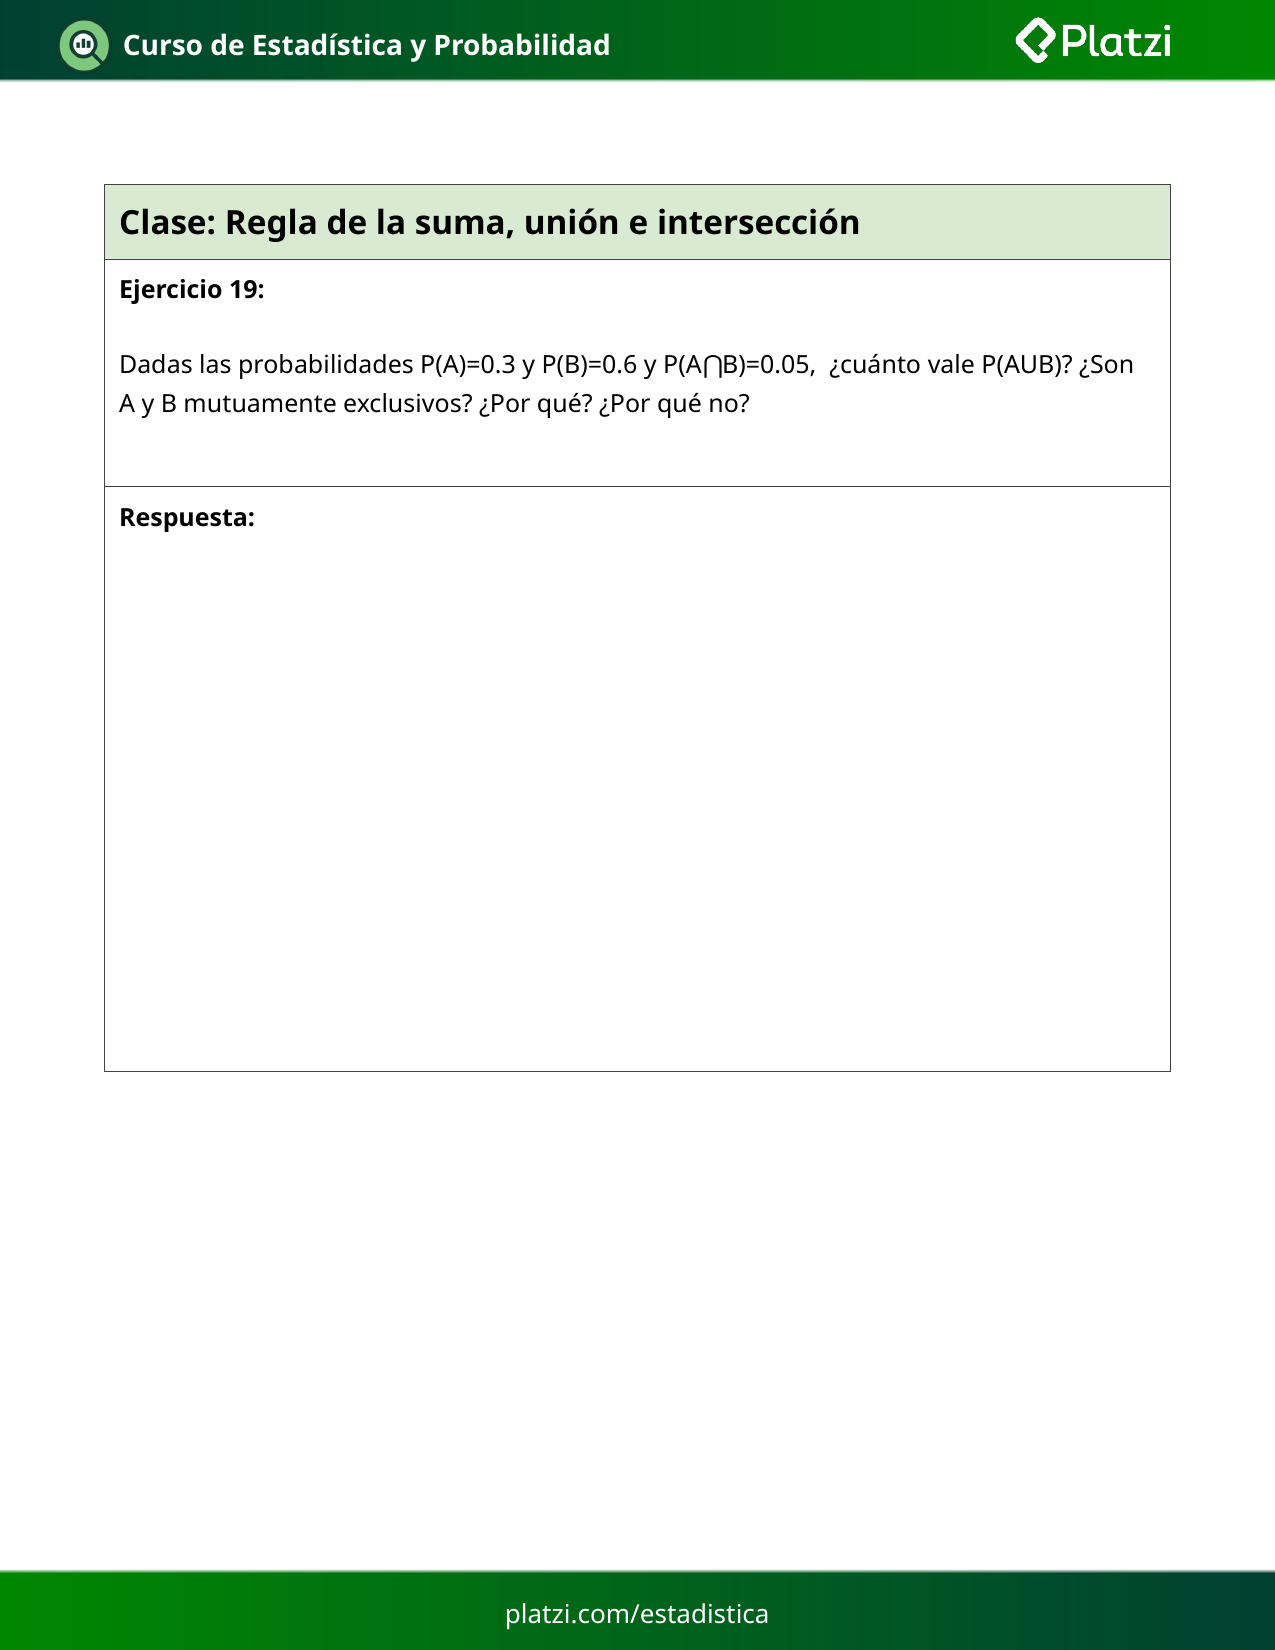

Curso de Estadística y Probabilidad
| Clase: Regla de la suma, unión e intersección |
| --- |
| Ejercicio 19: Dadas las probabilidades P(A)=0.3 y P(B)=0.6 y P(A⋂B)=0.05, ¿cuánto vale P(AUB)? ¿Son A y B mutuamente exclusivos? ¿Por qué? ¿Por qué no? |
| Respuesta: |
# platzi.com/estadistica